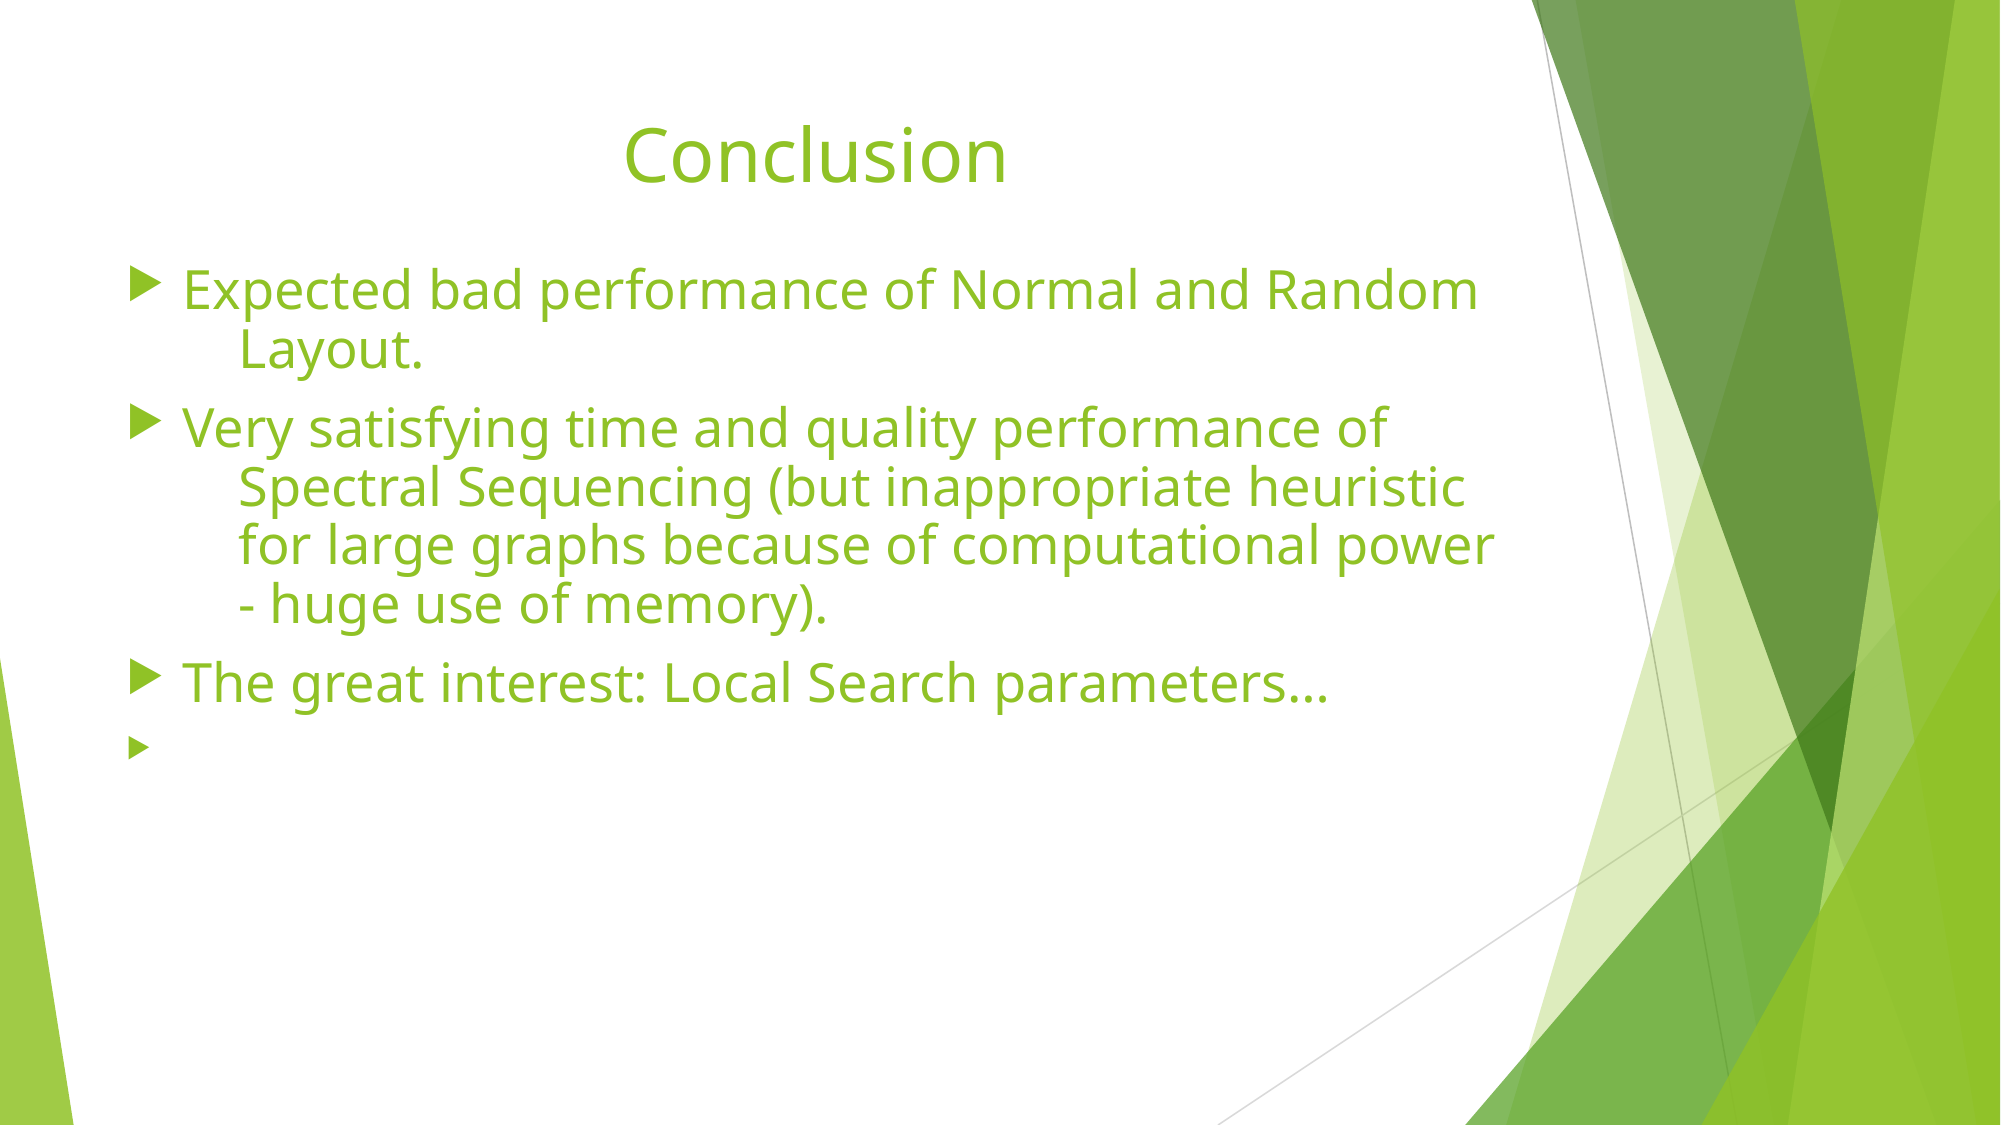

# Conclusion
Expected bad performance of Normal and Random Layout.
Very satisfying time and quality performance of Spectral Sequencing (but inappropriate heuristic for large graphs because of computational power - huge use of memory).
The great interest: Local Search parameters…